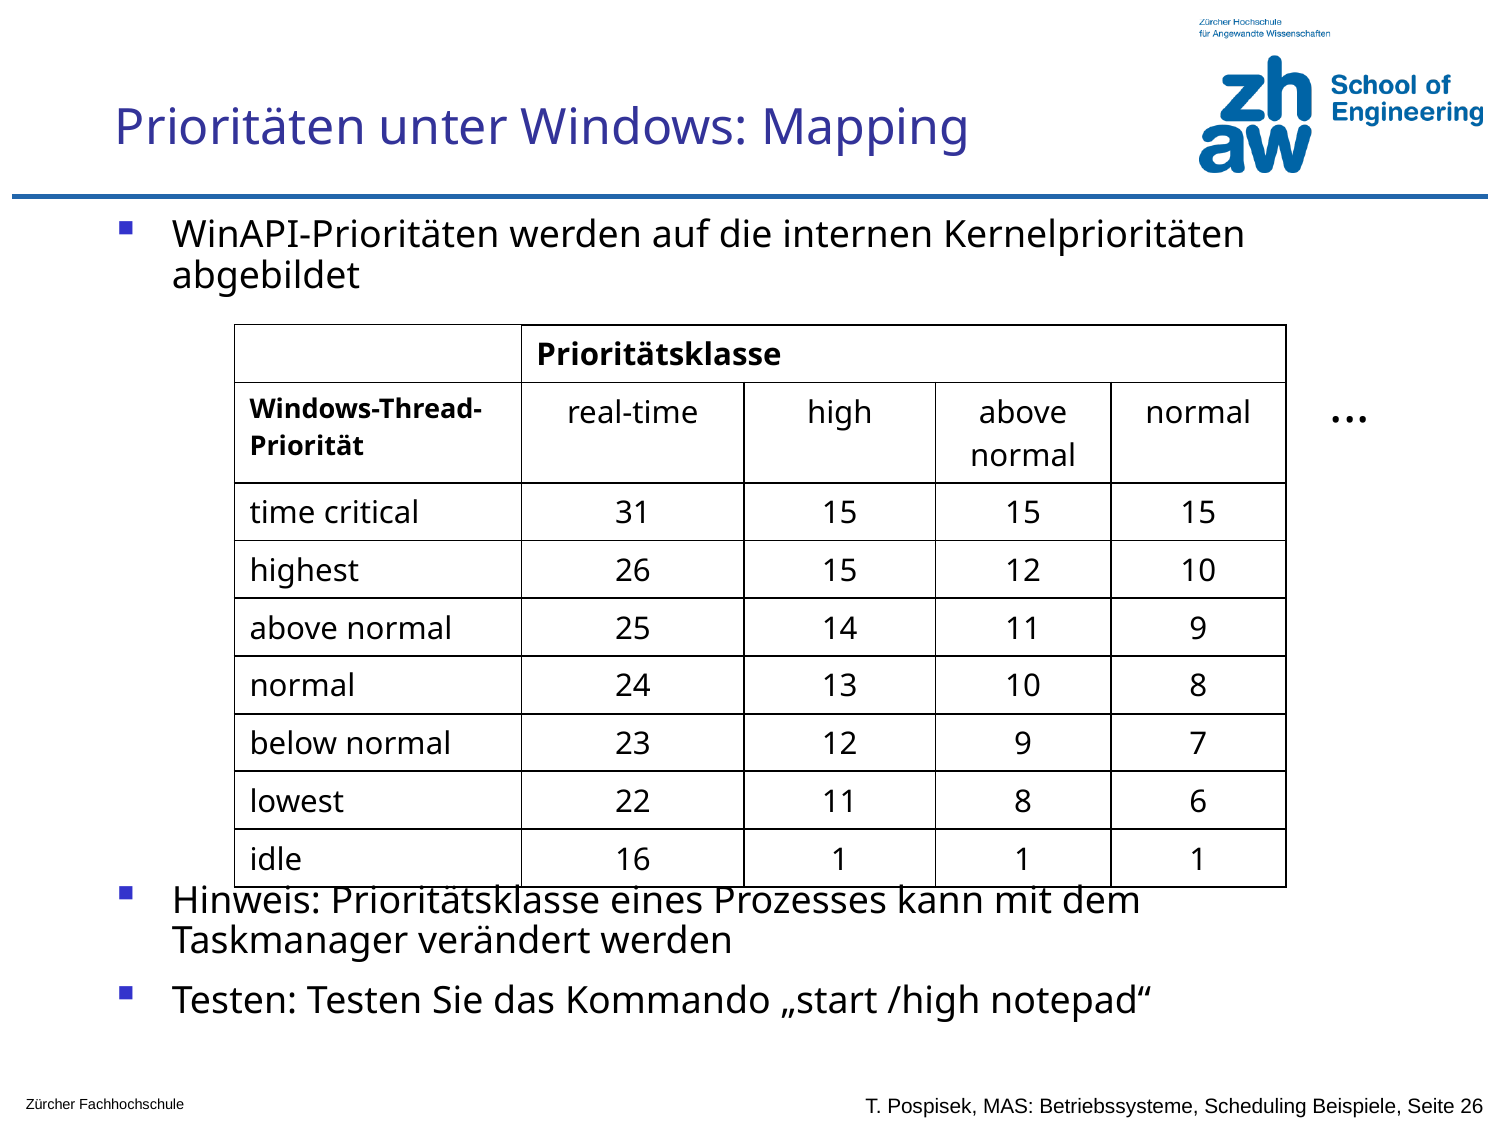

# Prioritäten unter Windows: Mapping
WinAPI-Prioritäten werden auf die internen Kernelprioritäten abgebildet
Hinweis: Prioritätsklasse eines Prozesses kann mit dem Taskmanager verändert werden
Testen: Testen Sie das Kommando „start /high notepad“
| | Prioritätsklasse | | | |
| --- | --- | --- | --- | --- |
| Windows-Thread-Priorität | real-time | high | above normal | normal |
| time critical | 31 | 15 | 15 | 15 |
| highest | 26 | 15 | 12 | 10 |
| above normal | 25 | 14 | 11 | 9 |
| normal | 24 | 13 | 10 | 8 |
| below normal | 23 | 12 | 9 | 7 |
| lowest | 22 | 11 | 8 | 6 |
| idle | 16 | 1 | 1 | 1 |
...